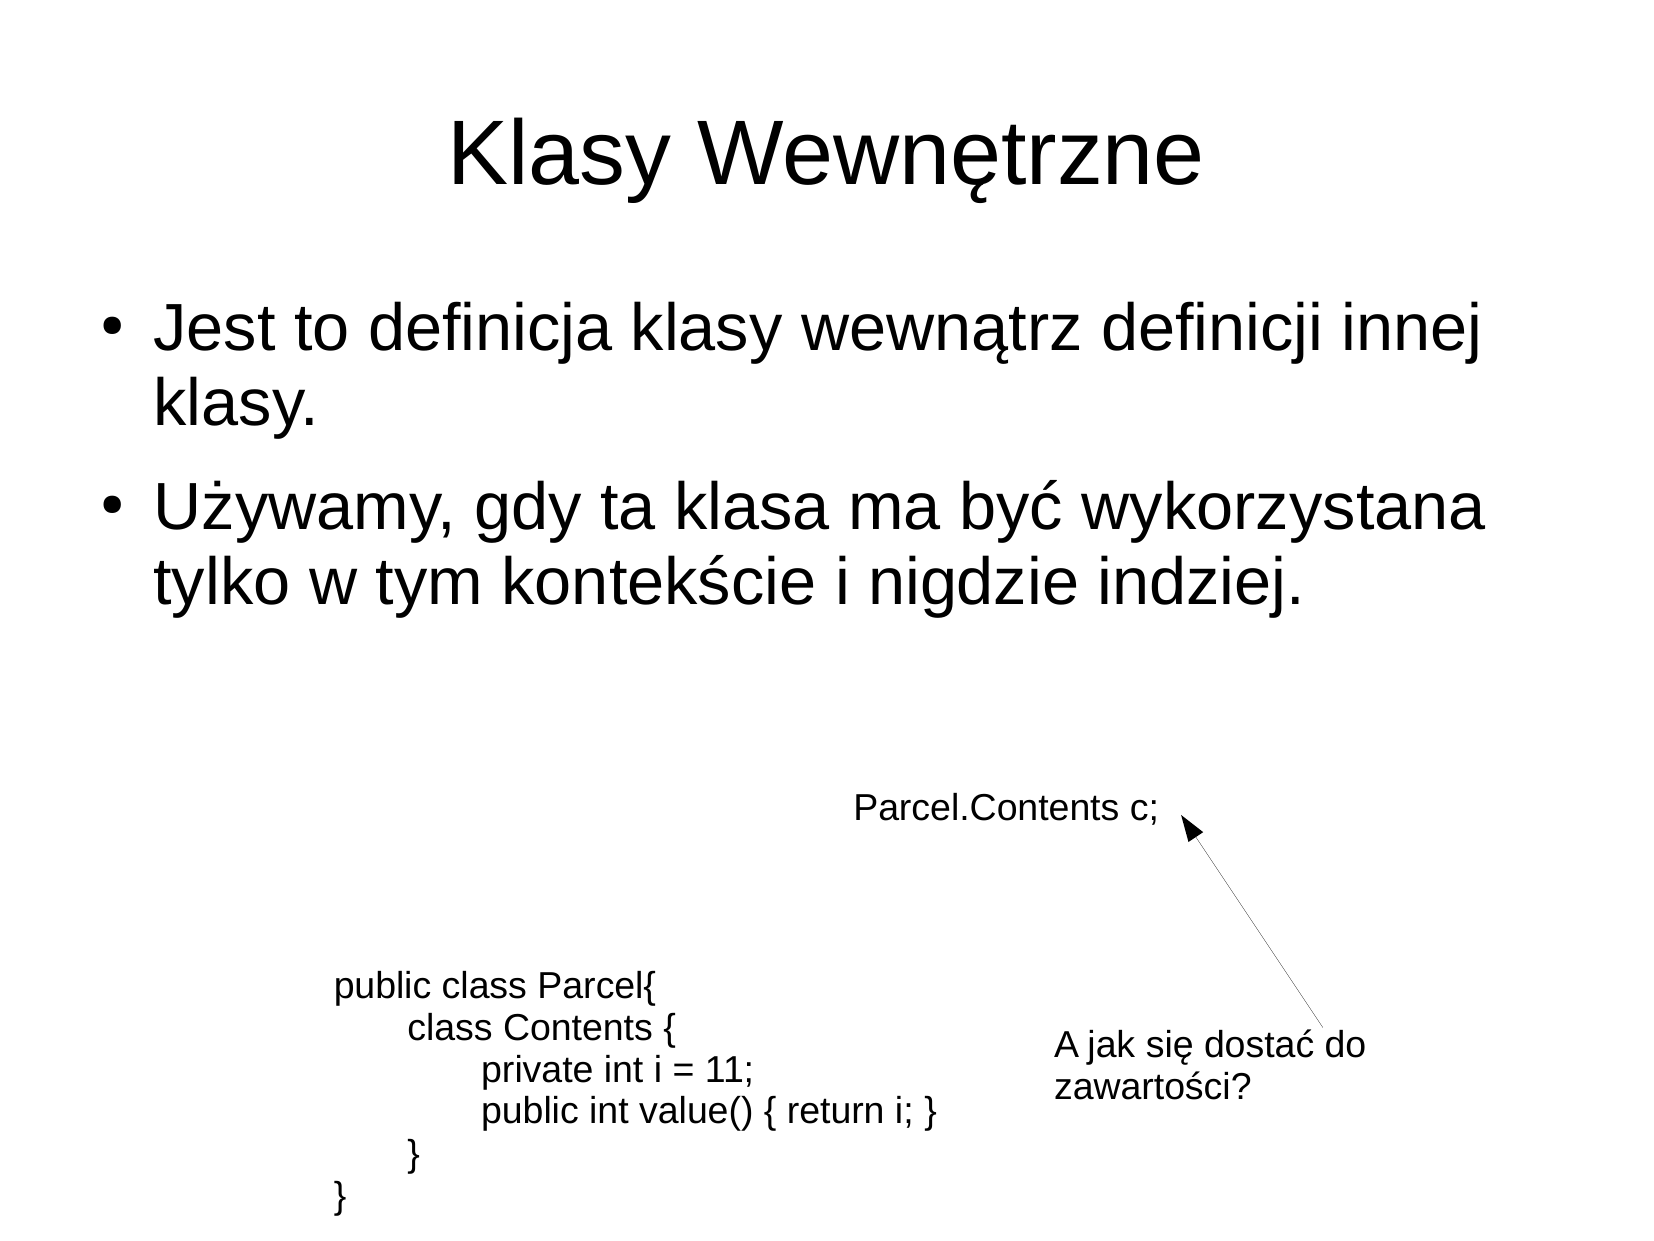

# Klasy Wewnętrzne
Jest to definicja klasy wewnątrz definicji innej klasy.
Używamy, gdy ta klasa ma być wykorzystana tylko w tym kontekście i nigdzie indziej.
Parcel.Contents c;
public class Parcel{
	class Contents {
		private int i = 11;
		public int value() { return i; }
	}
}
A jak się dostać do zawartości?